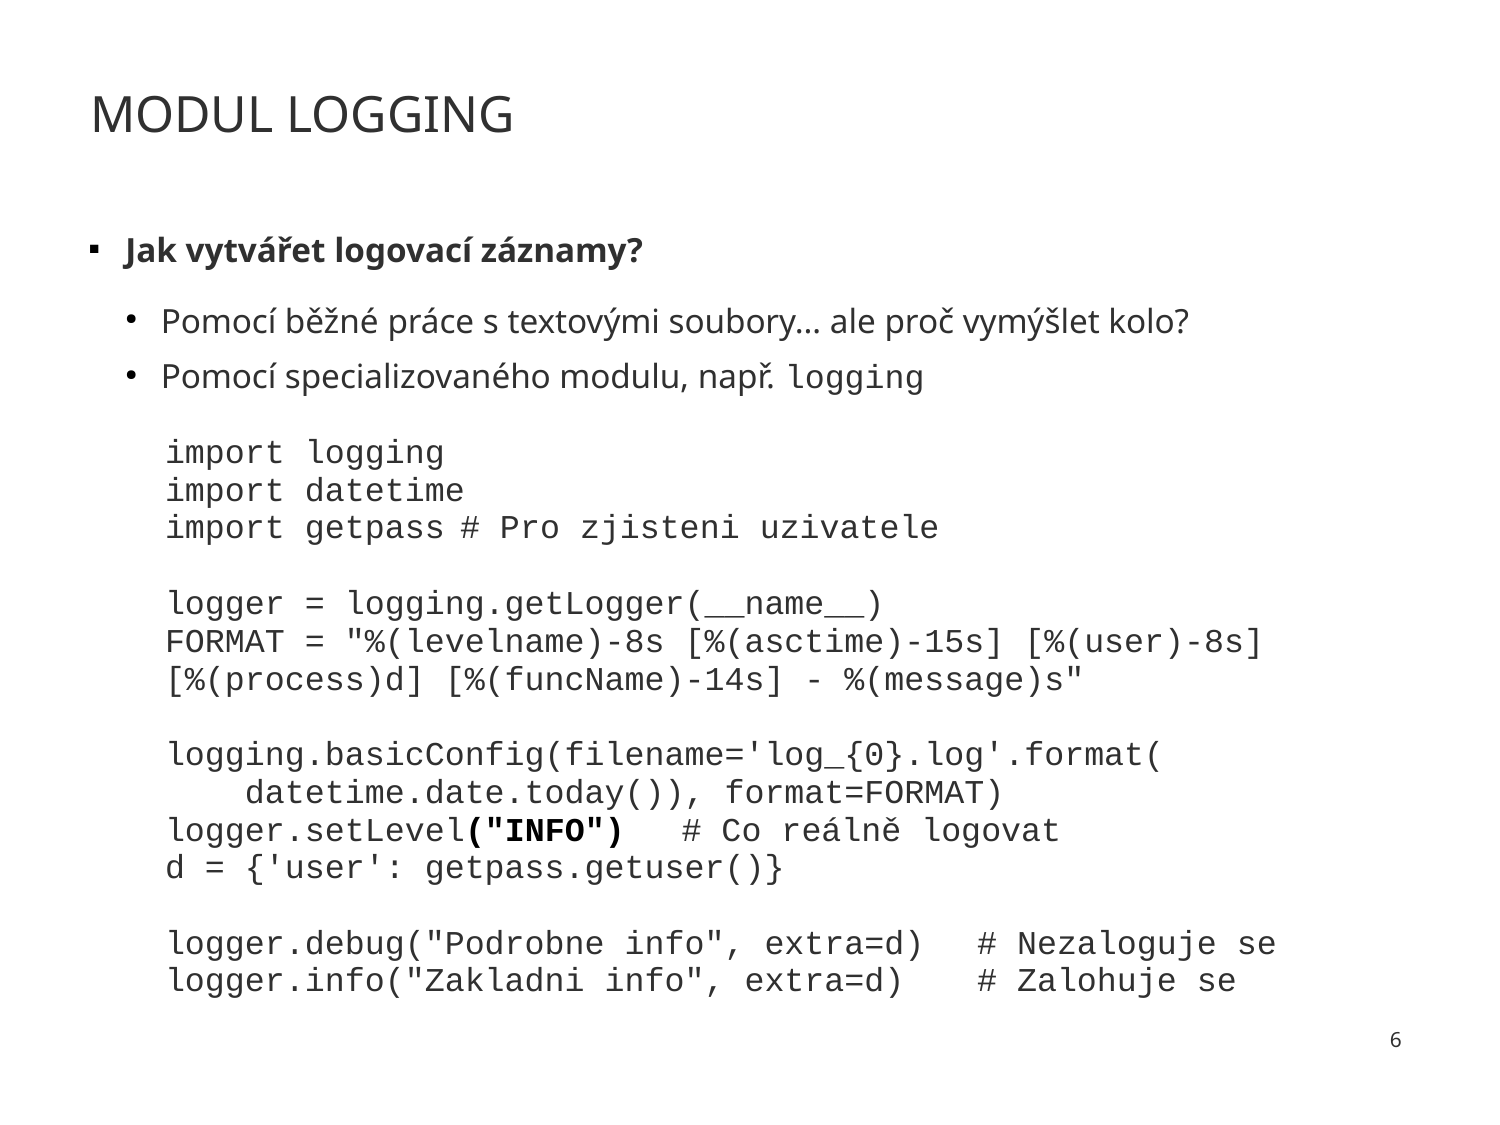

# Modul logging
Jak vytvářet logovací záznamy?
Pomocí běžné práce s textovými soubory… ale proč vymýšlet kolo?
Pomocí specializovaného modulu, např. logging
import logging
import datetime
import getpass	# Pro zjisteni uzivatele
logger = logging.getLogger(__name__)
FORMAT = "%(levelname)-8s [%(asctime)-15s] [%(user)-8s] [%(process)d] [%(funcName)-14s] - %(message)s"
logging.basicConfig(filename='log_{0}.log'.format(
 datetime.date.today()), format=FORMAT)
logger.setLevel("INFO")	# Co reálně logovat
d = {'user': getpass.getuser()}
logger.debug("Podrobne info", extra=d)	# Nezaloguje se
logger.info("Zakladni info", extra=d)	# Zalohuje se